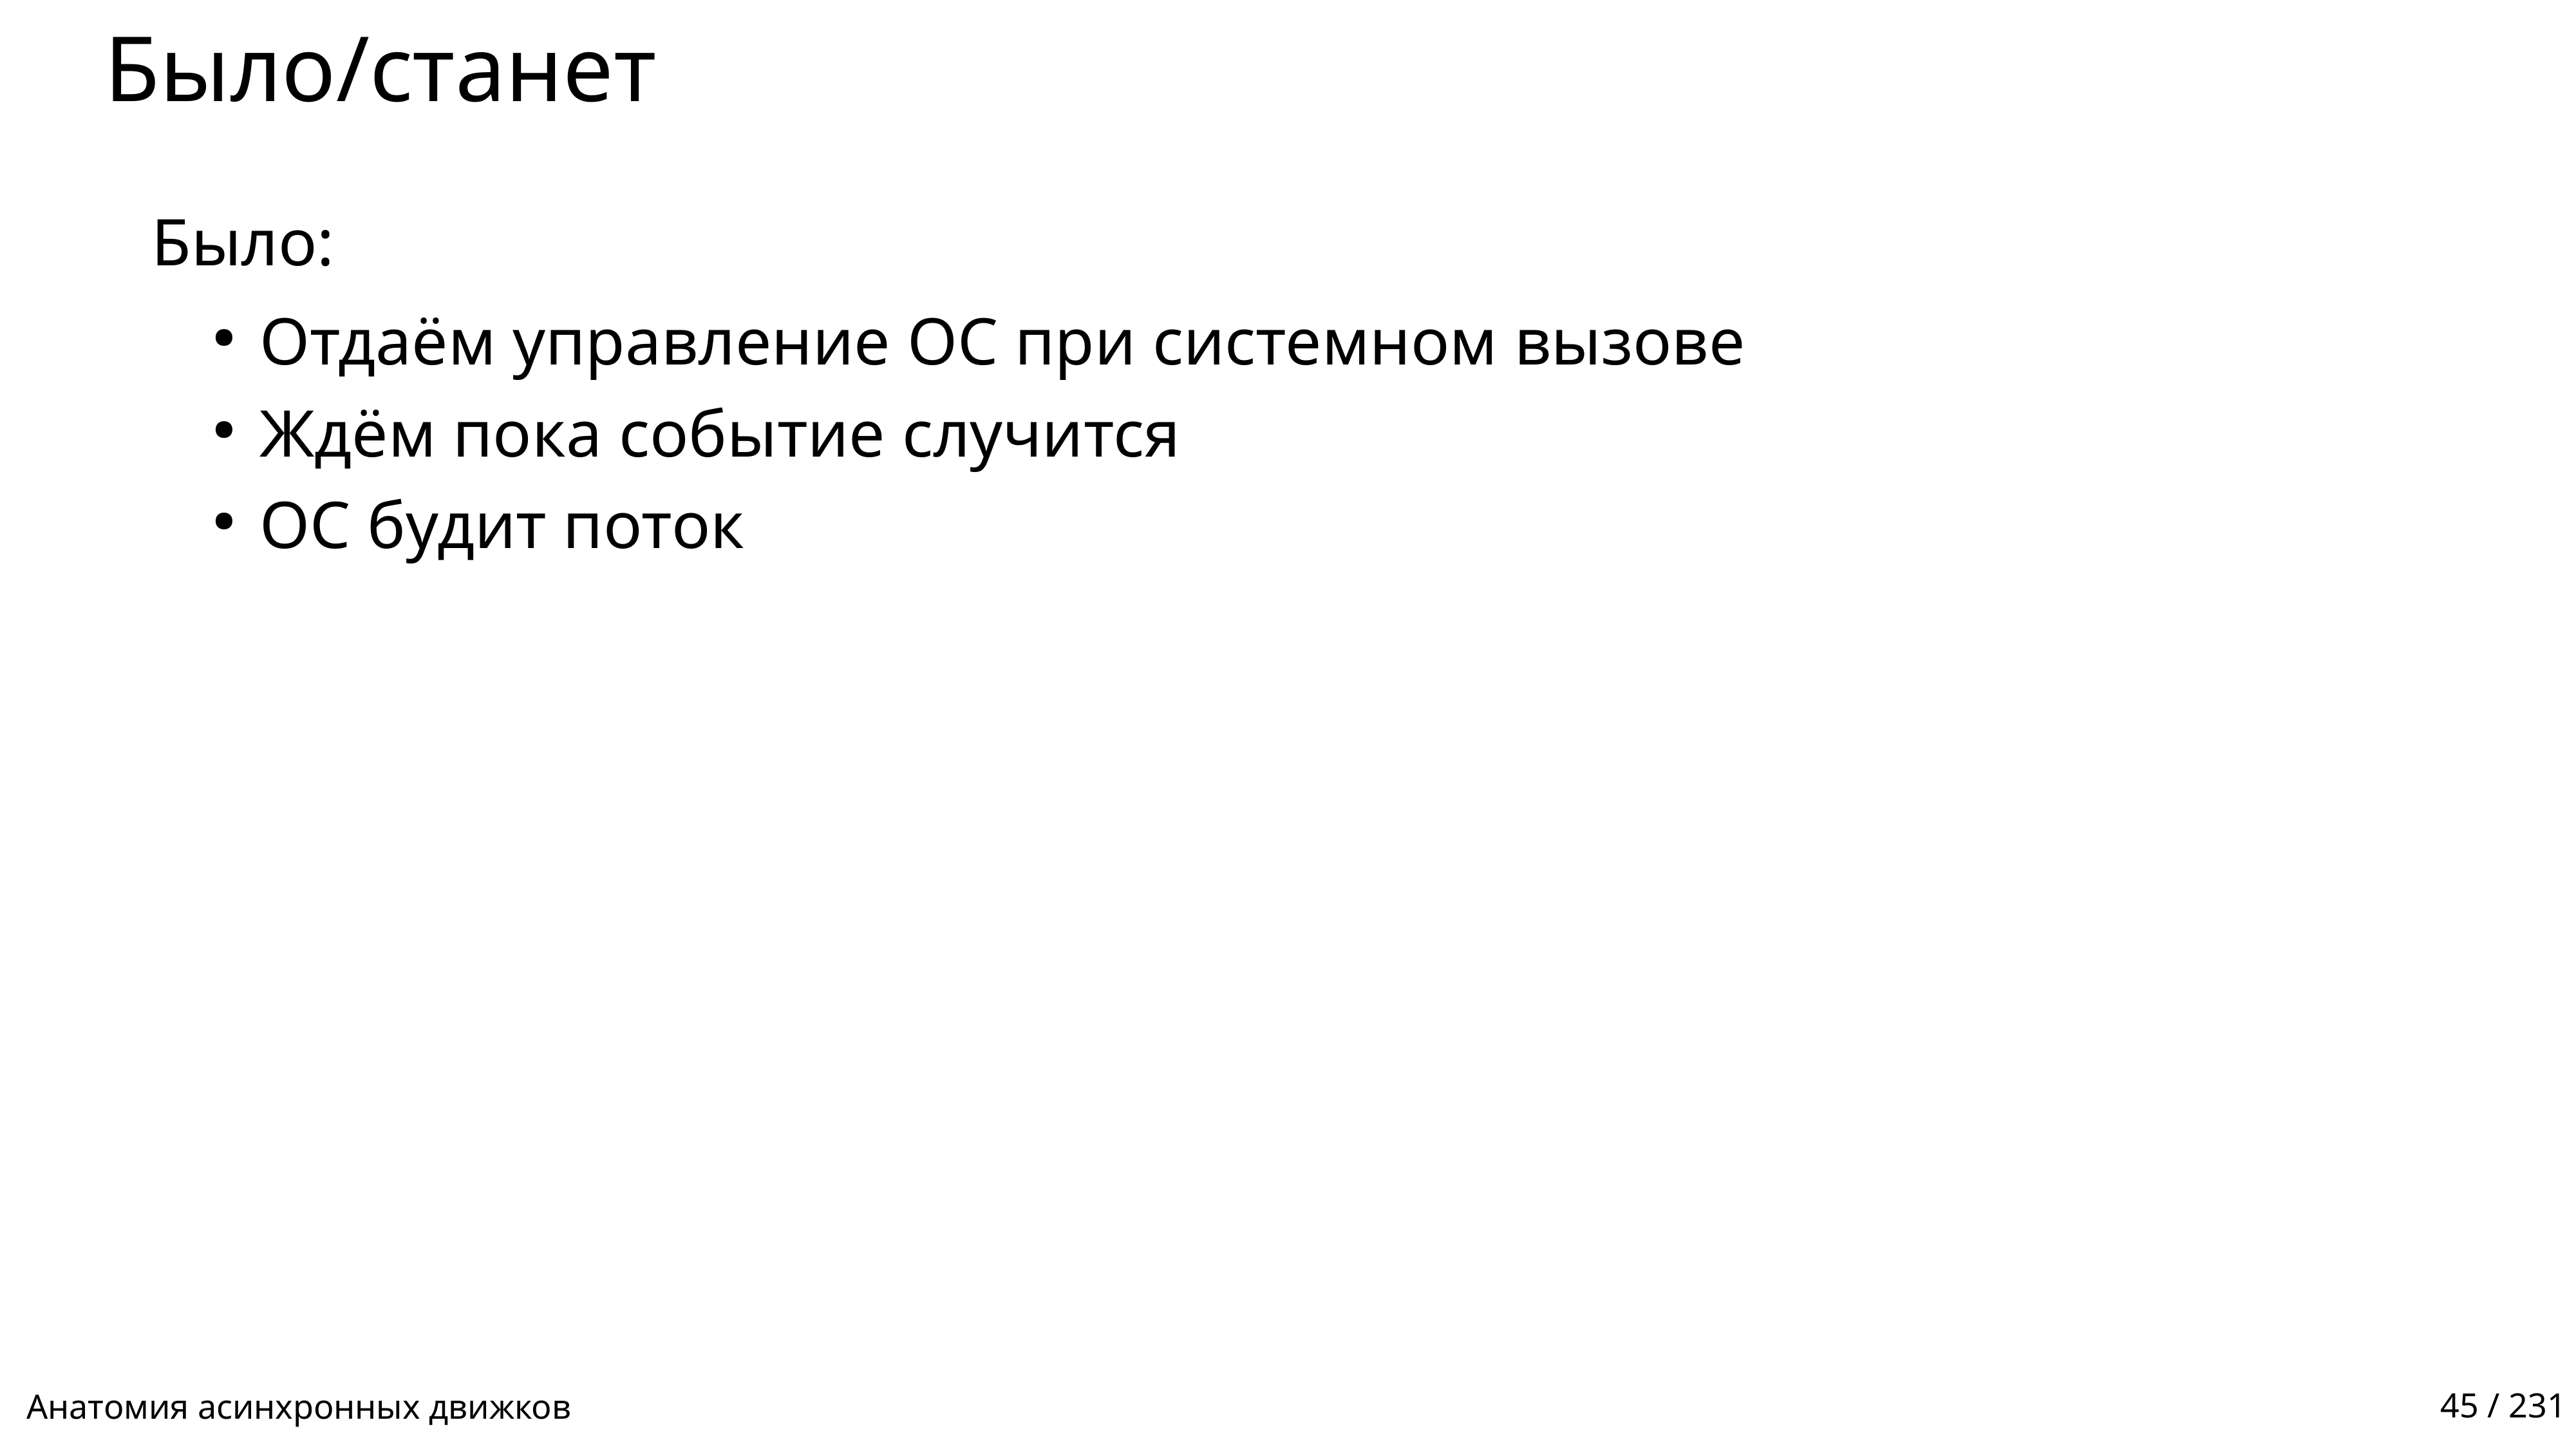

Было/станет
# Было:
 Отдаём управление ОС при системном вызове
 Ждём пока событие случится
 ОС будит поток
Анатомия асинхронных движков